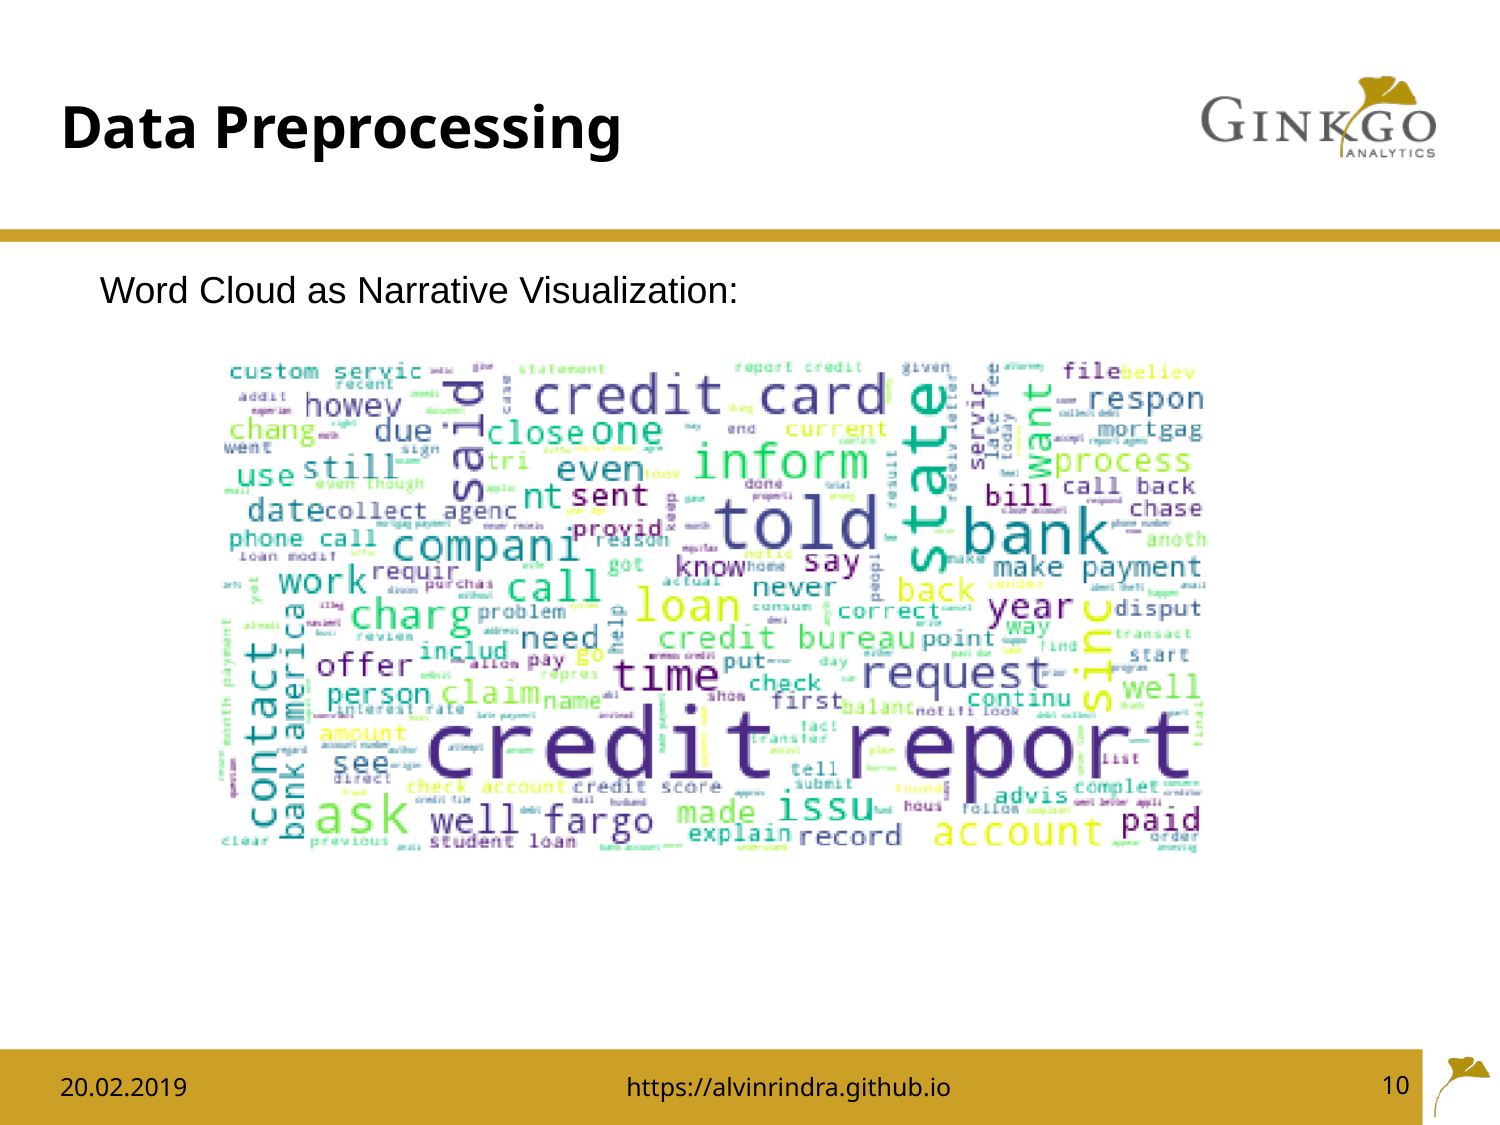

Data Preprocessing
Word Cloud as Narrative Visualization:
#
					https://alvinrindra.github.io
20.02.2019